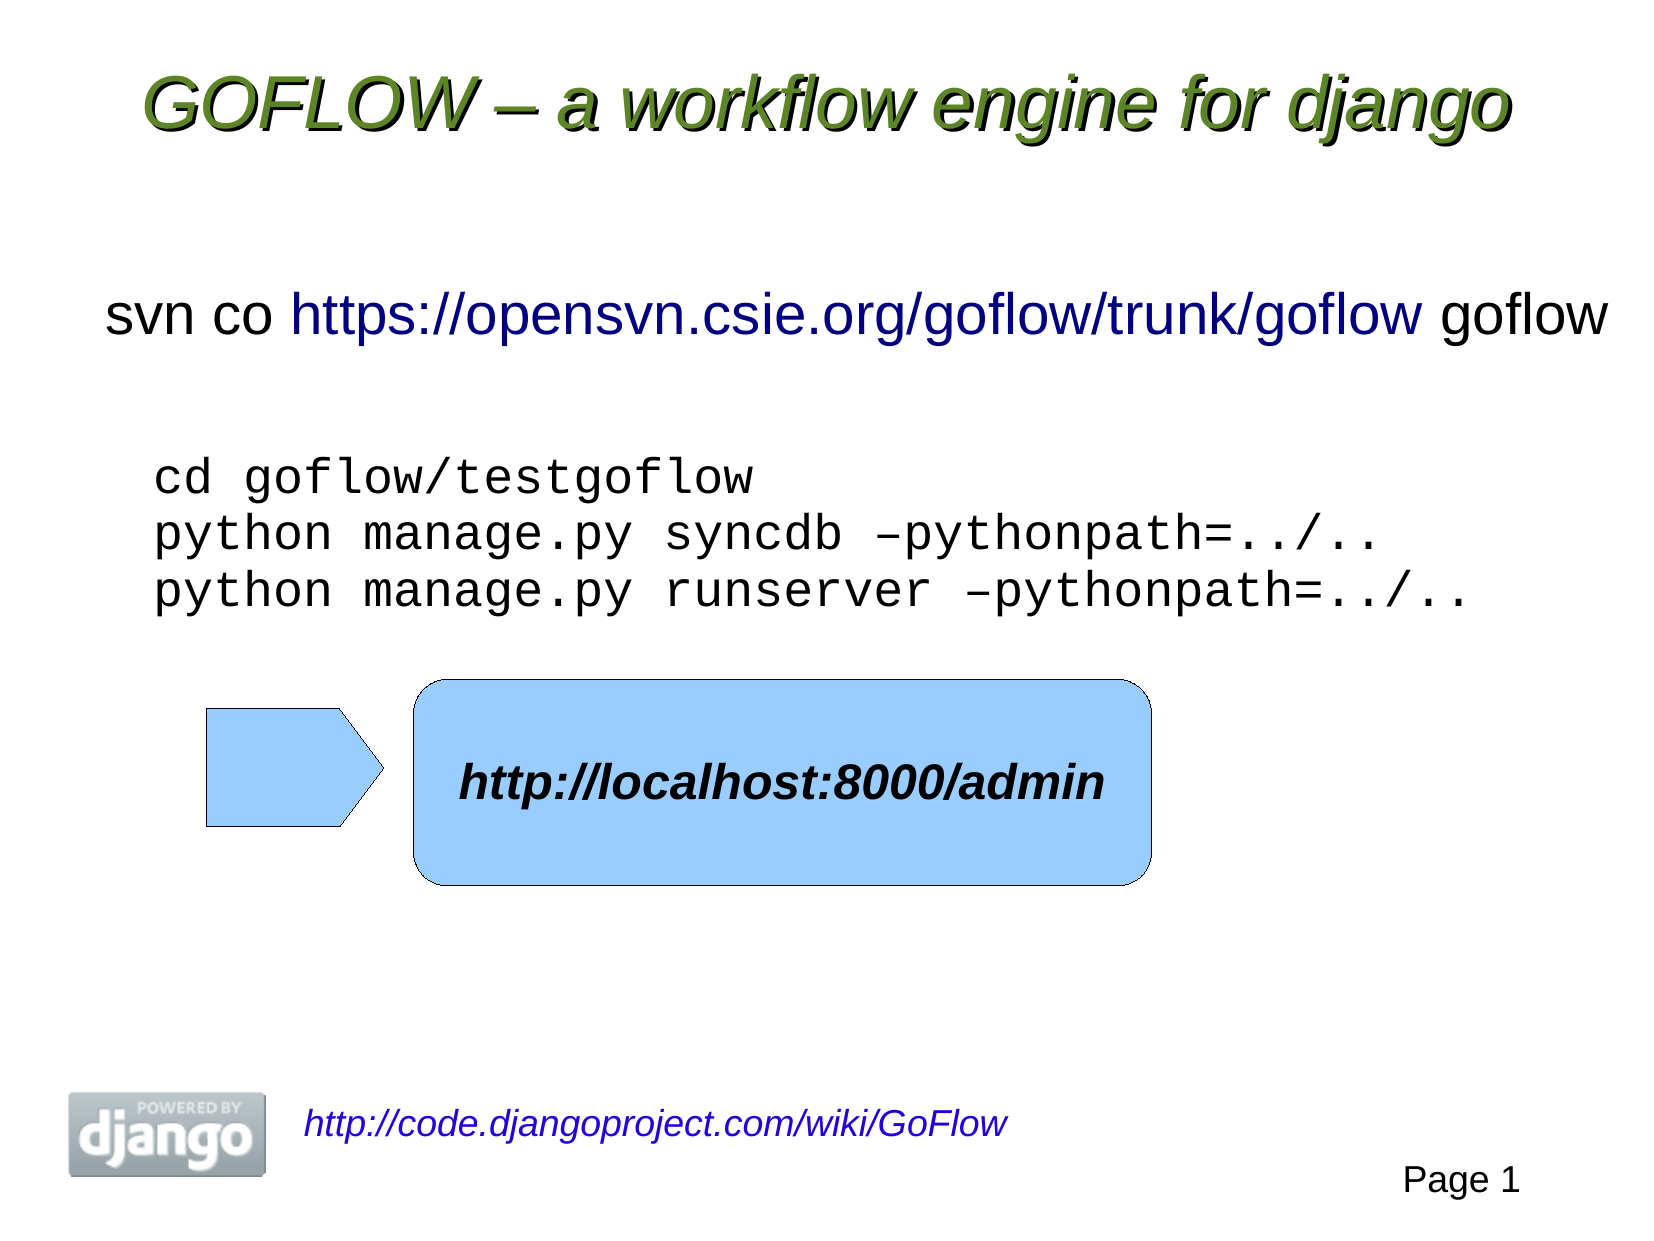

# GOFLOW – a workflow engine for django
svn co https://opensvn.csie.org/goflow/trunk/goflow goflow
cd goflow/testgoflow
python manage.py syncdb –pythonpath=../..
python manage.py runserver –pythonpath=../..
http://localhost:8000/admin
http://code.djangoproject.com/wiki/GoFlow
Page